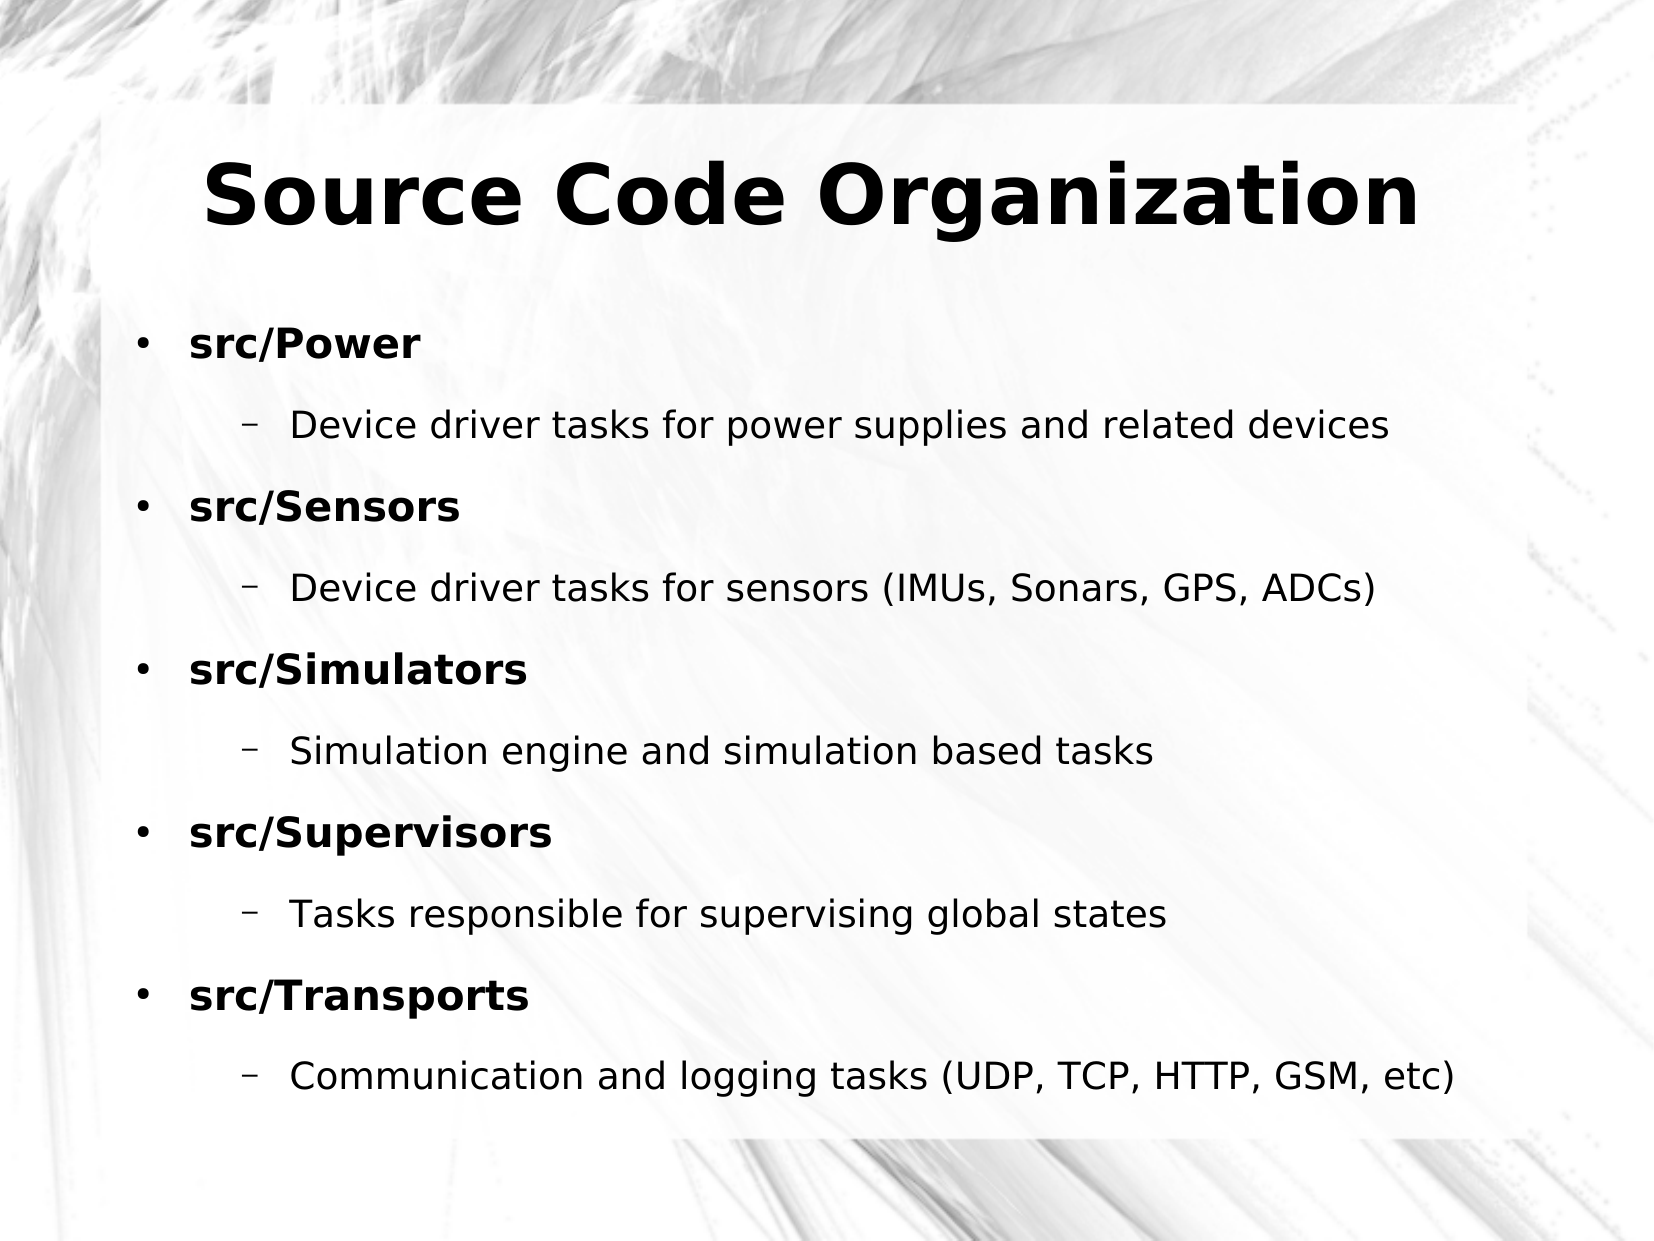

# Source Code Organization
src/Power
Device driver tasks for power supplies and related devices
src/Sensors
Device driver tasks for sensors (IMUs, Sonars, GPS, ADCs)
src/Simulators
Simulation engine and simulation based tasks
src/Supervisors
Tasks responsible for supervising global states
src/Transports
Communication and logging tasks (UDP, TCP, HTTP, GSM, etc)